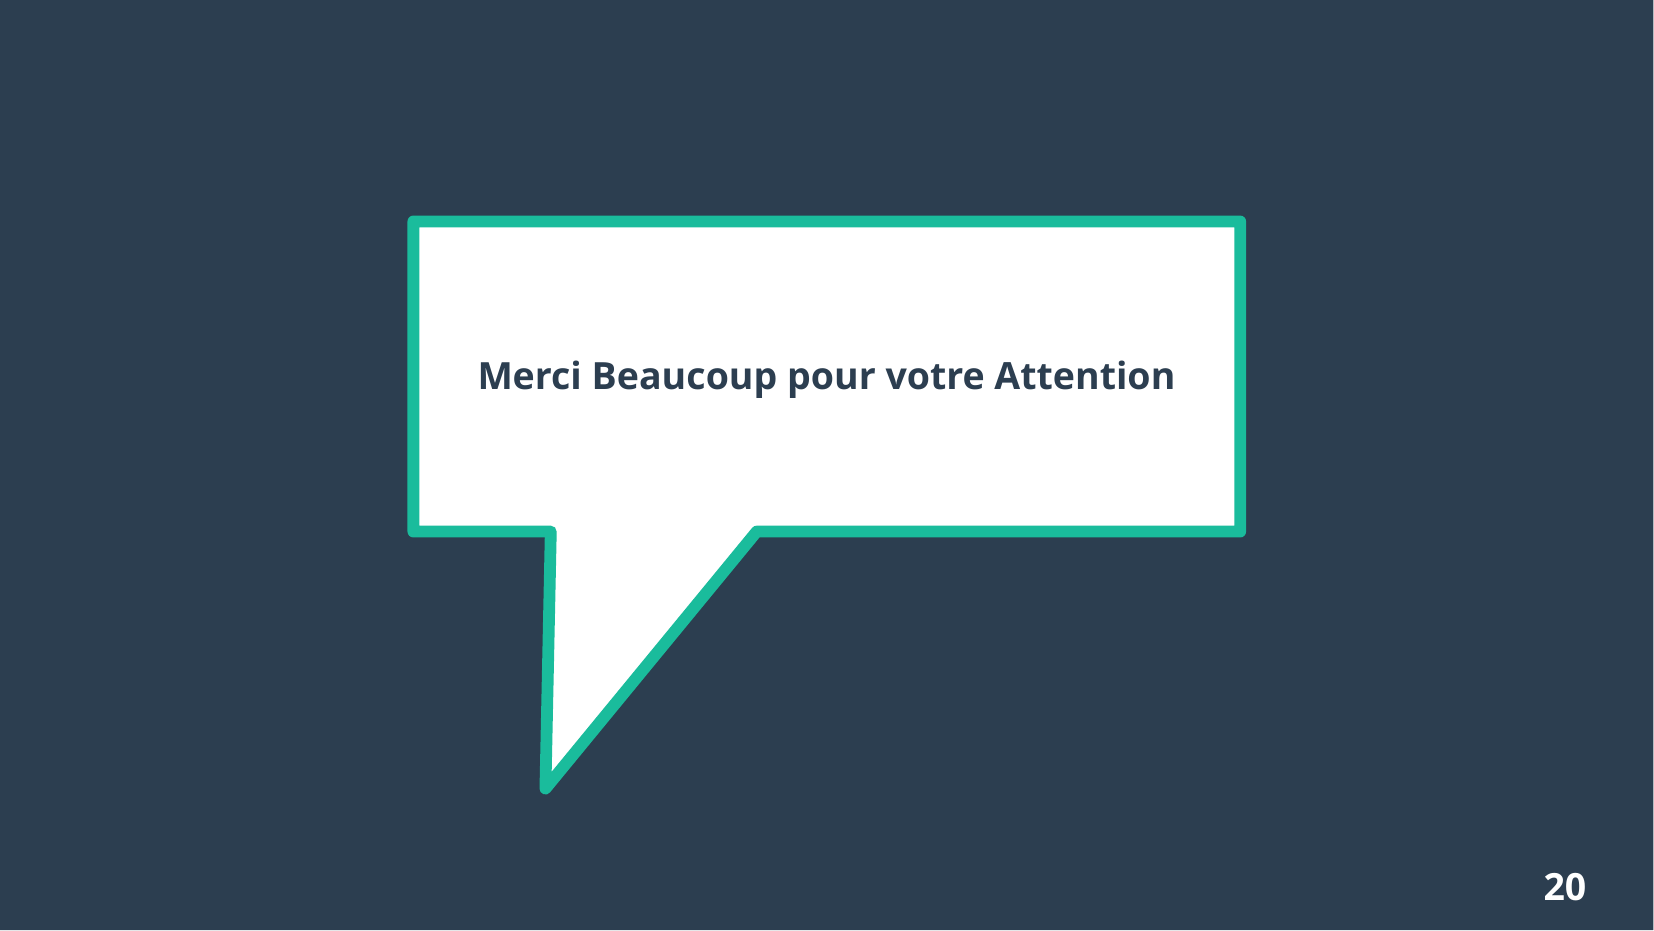

# Merci Beaucoup pour votre Attention
20